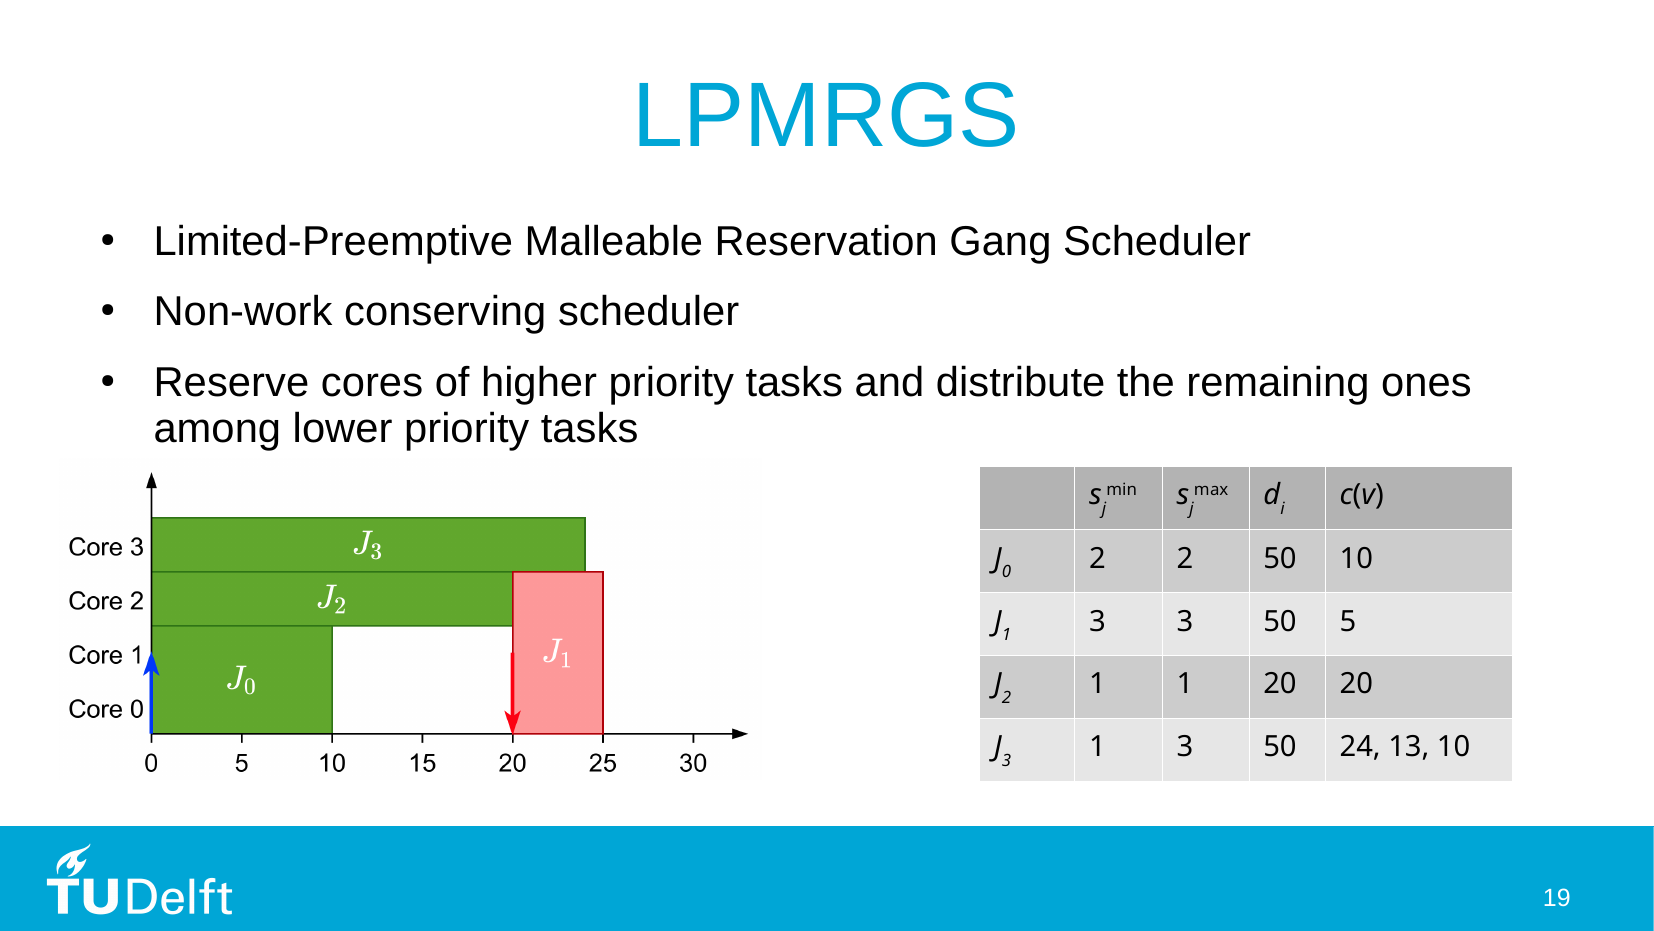

LPMRGS
# Limited-Preemptive Malleable Reservation Gang Scheduler
Non-work conserving scheduler
Reserve cores of higher priority tasks and distribute the remaining ones among lower priority tasks
| | sjmin | sjmax | di | c(v) |
| --- | --- | --- | --- | --- |
| J0 | 2 | 2 | 50 | 10 |
| J1 | 3 | 3 | 50 | 5 |
| J2 | 1 | 1 | 20 | 20 |
| J3 | 1 | 3 | 50 | 24, 13, 10 |
19